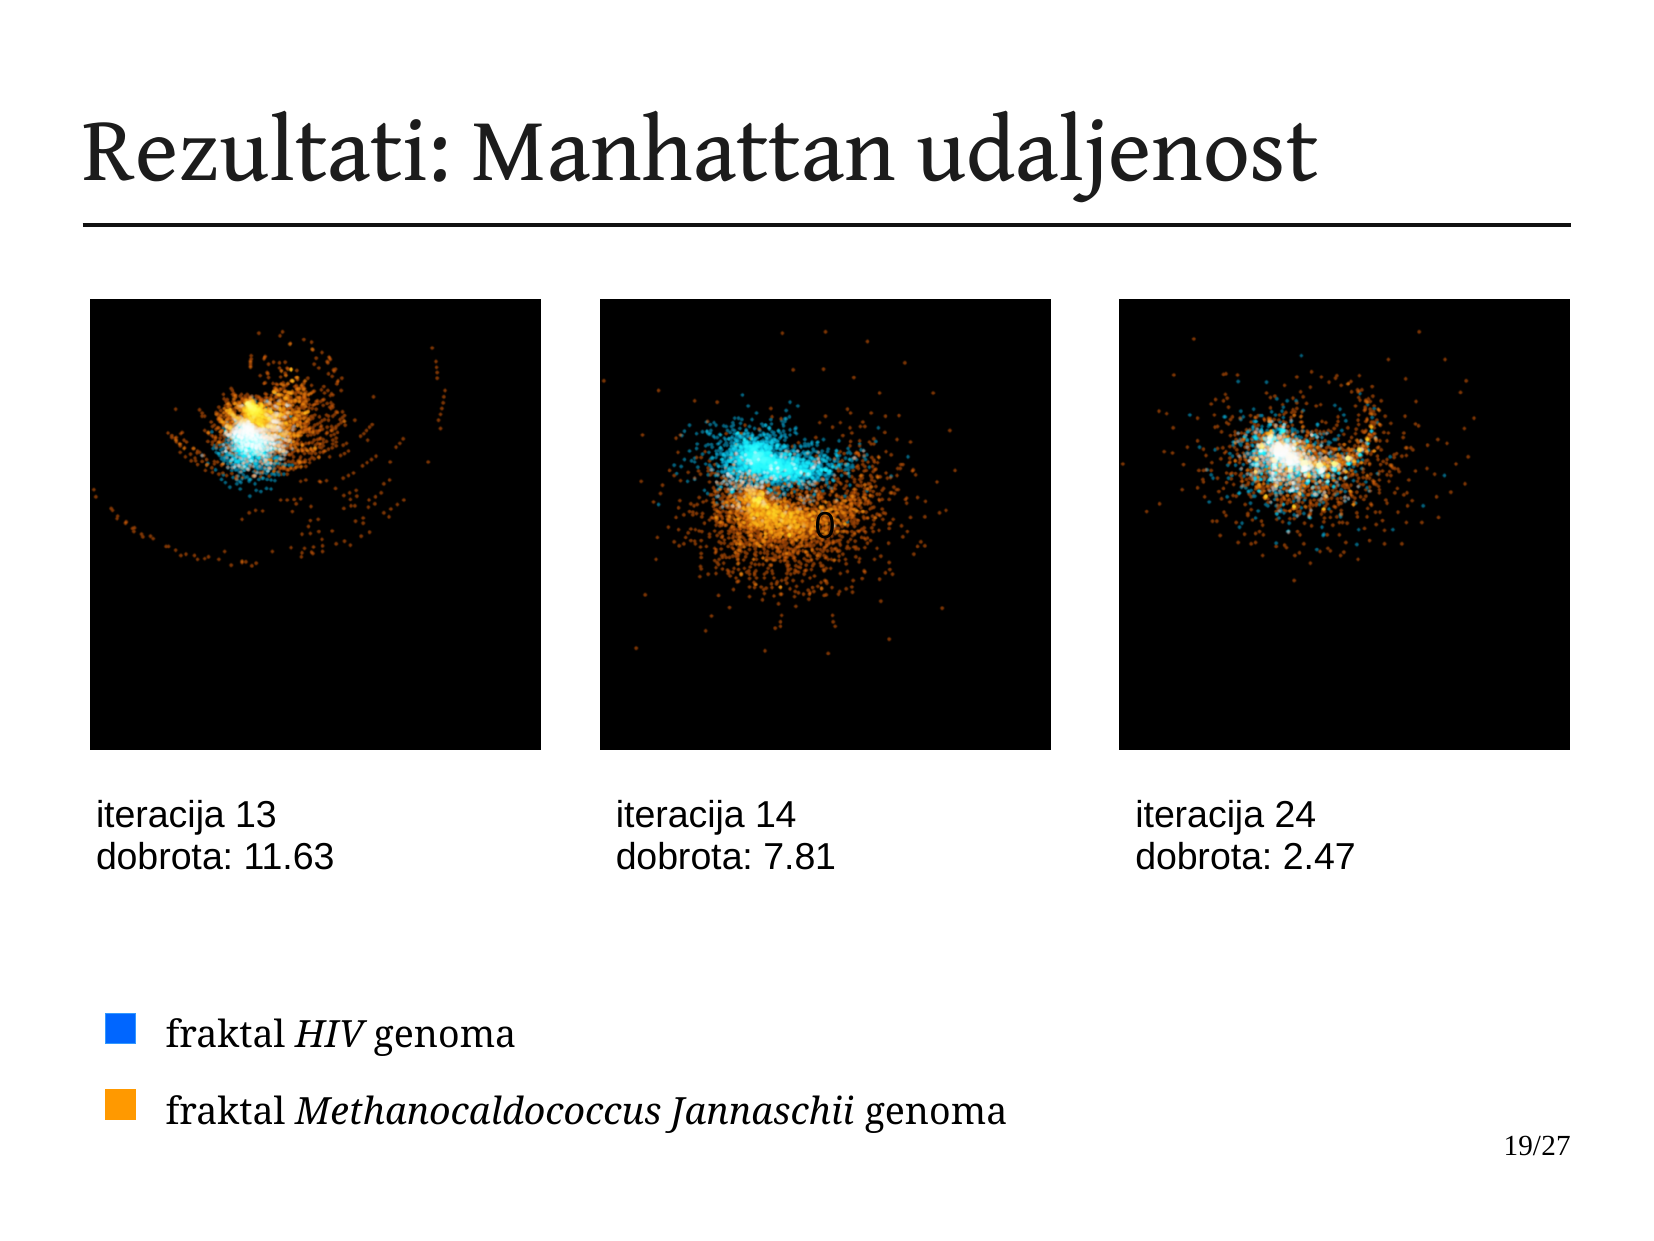

# Rezultati: Manhattan udaljenost
0
iteracija 13
dobrota: 11.63
iteracija 14
dobrota: 7.81
iteracija 24
dobrota: 2.47
fraktal HIV genoma
fraktal Methanocaldococcus Jannaschii genoma
19